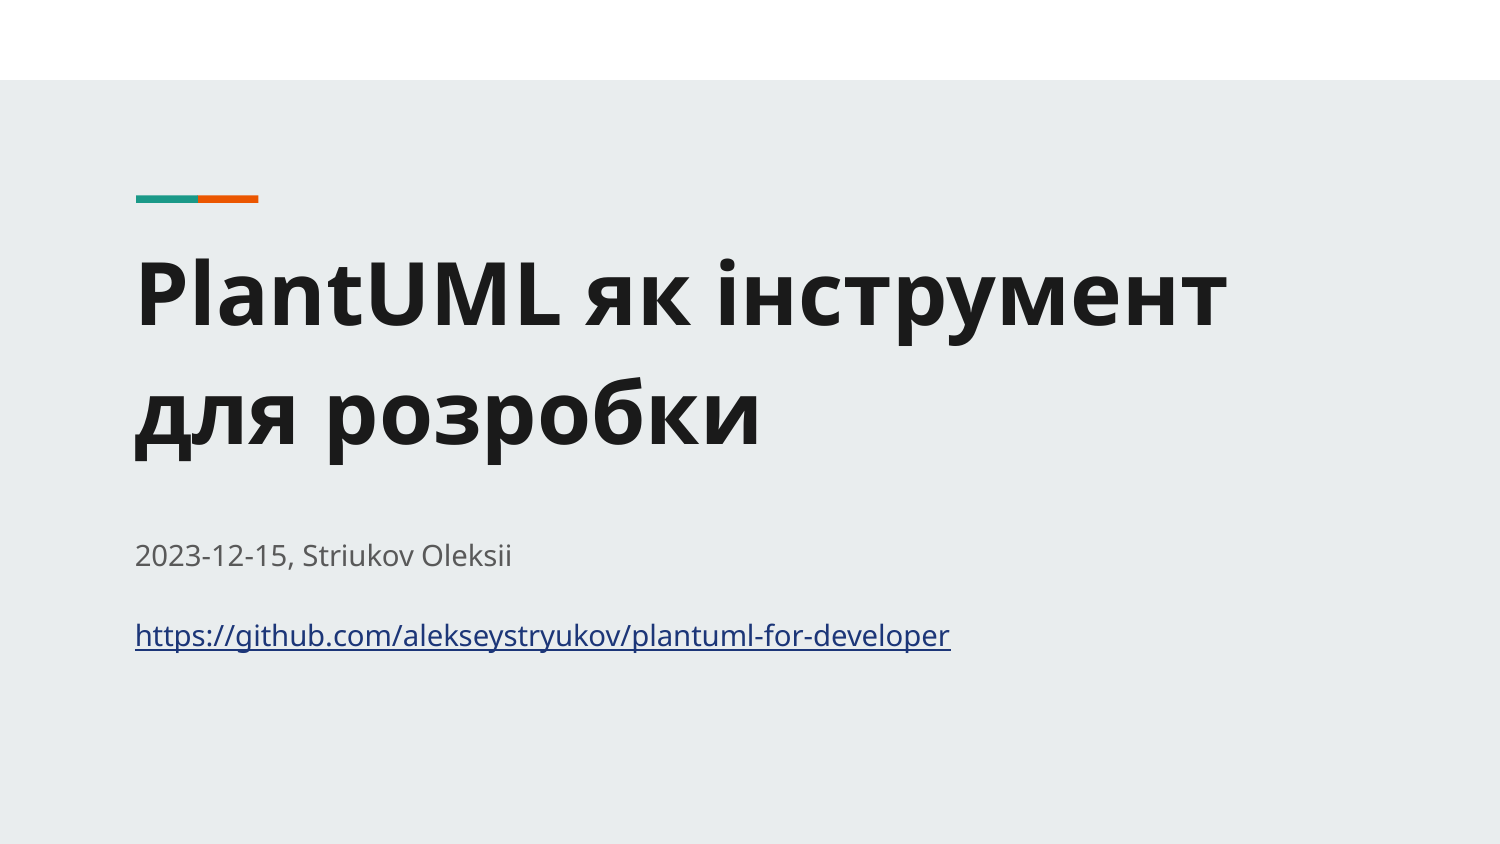

# PlantUML як інструмент для розробки
2023-12-15, Striukov Oleksii
https://github.com/alekseystryukov/plantuml-for-developer